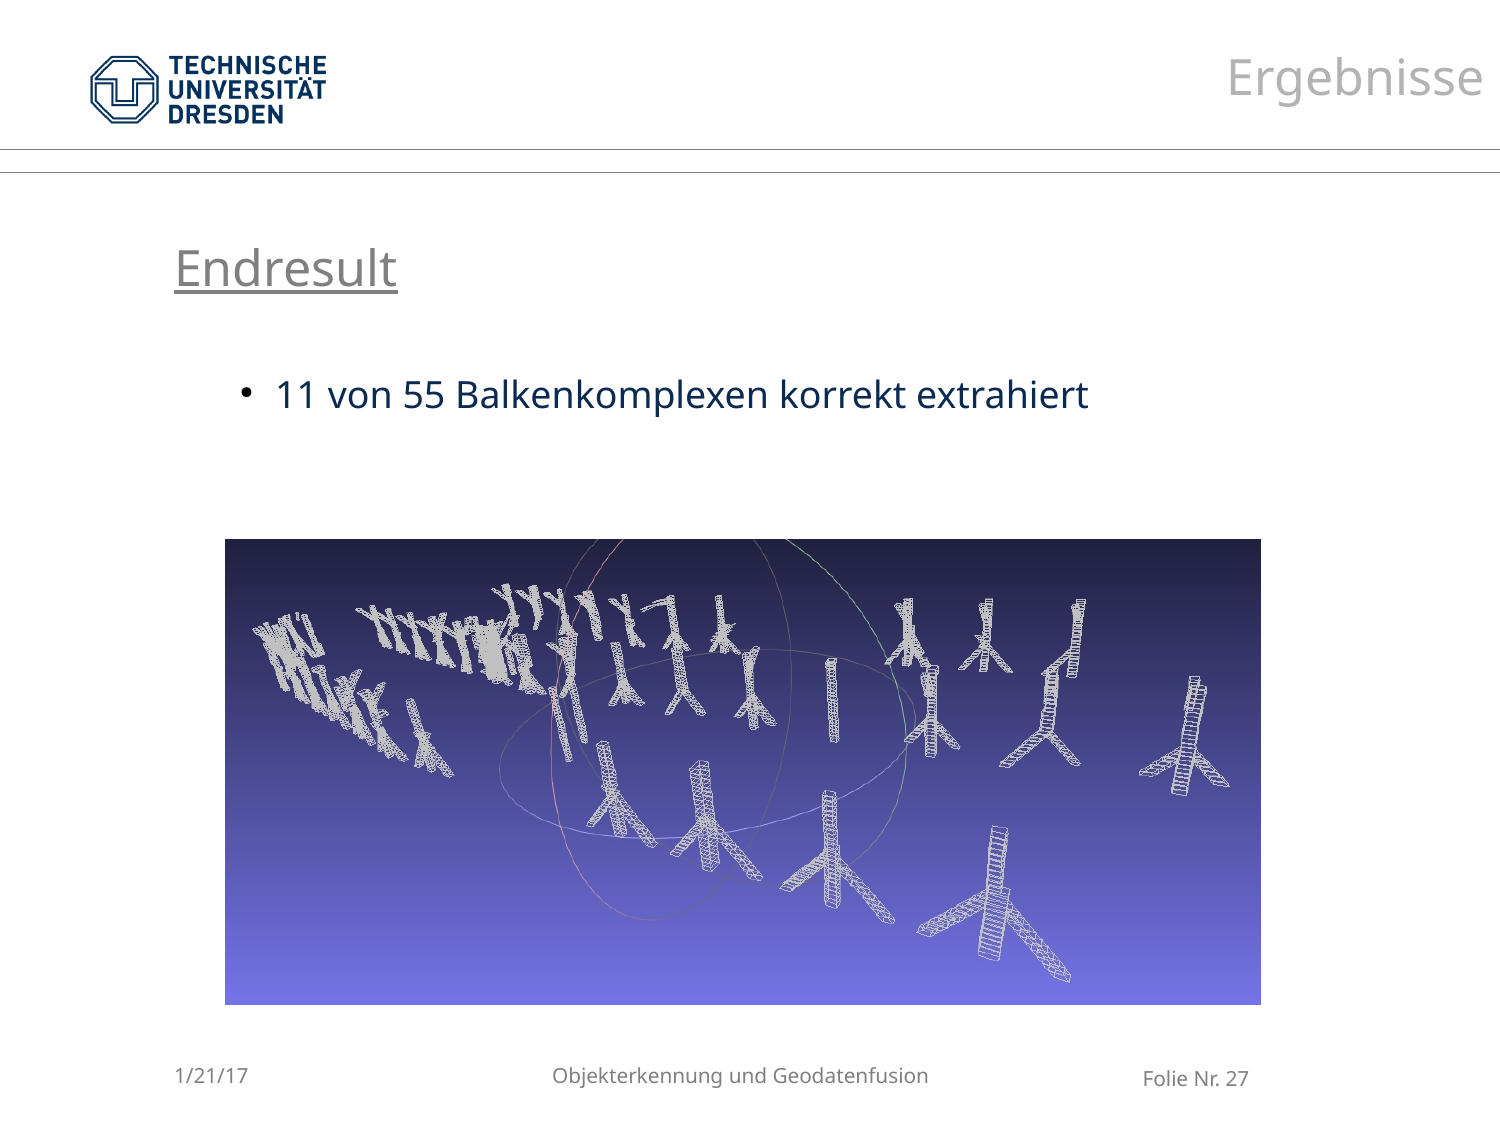

Ergebnisse
Endresult
11 von 55 Balkenkomplexen korrekt extrahiert
1/21/17